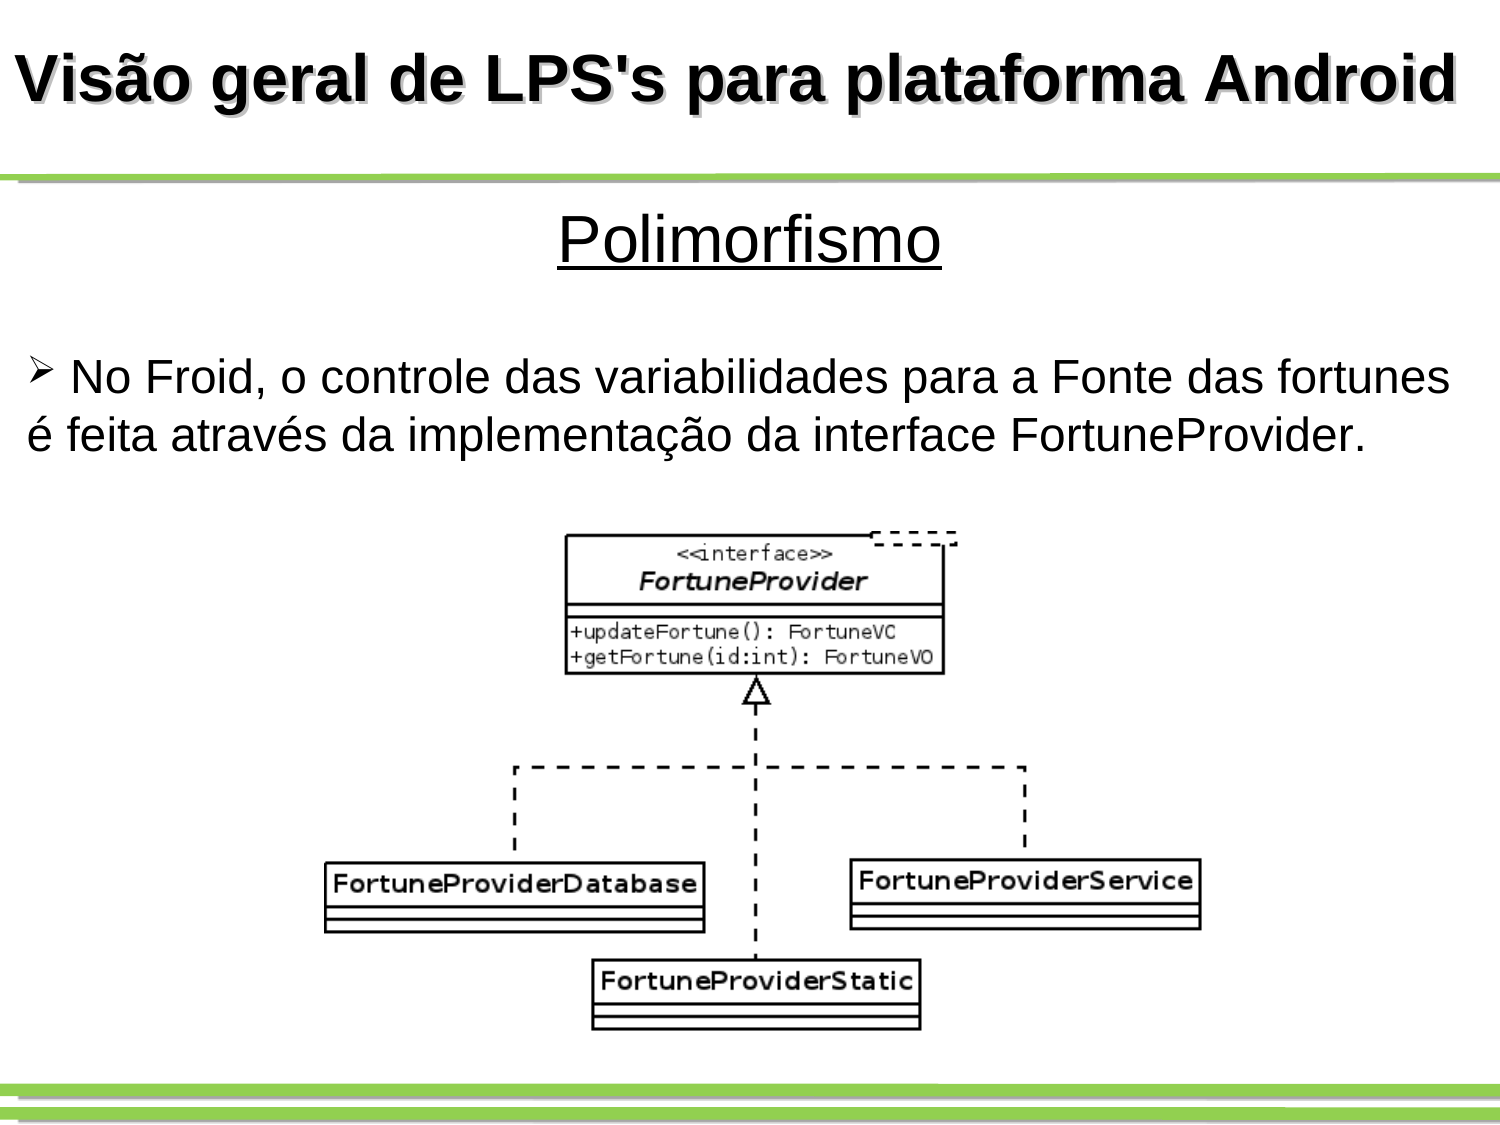

Visão geral de LPS's para plataforma Android
Polimorfismo
 No Froid, o controle das variabilidades para a Fonte das fortunes é feita através da implementação da interface FortuneProvider.